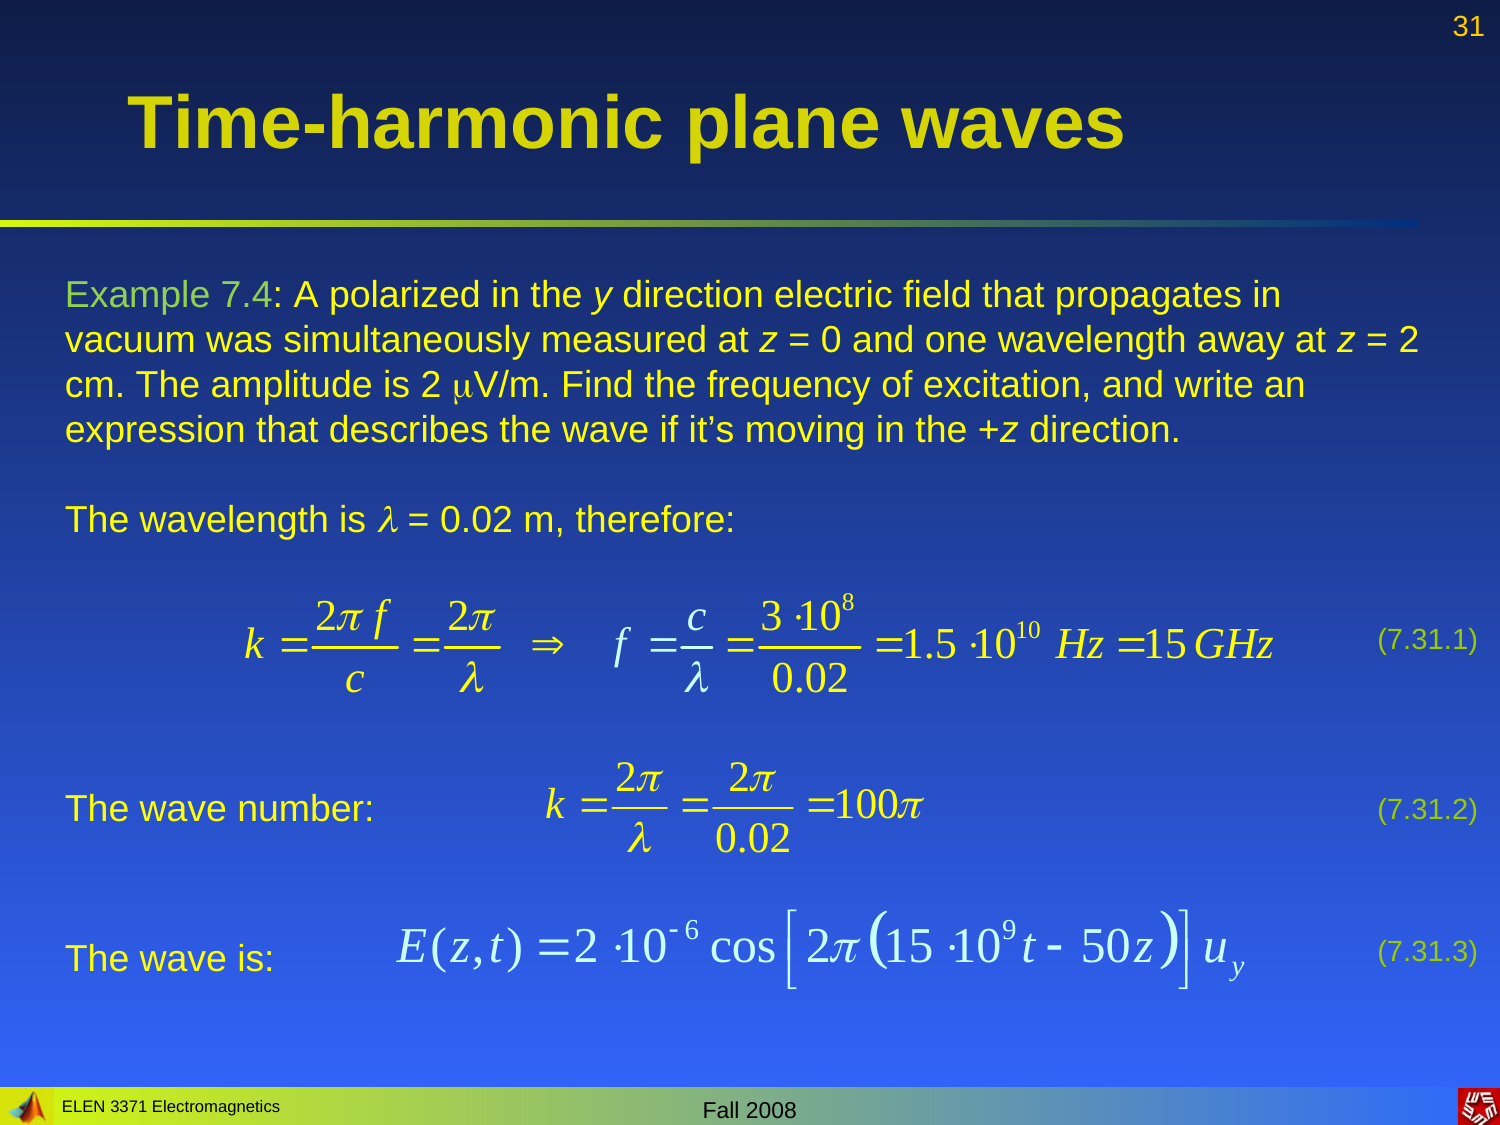

# Time-harmonic plane waves
Example 7.4: A polarized in the y direction electric field that propagates in vacuum was simultaneously measured at z = 0 and one wavelength away at z = 2 cm. The amplitude is 2 V/m. Find the frequency of excitation, and write an expression that describes the wave if it’s moving in the +z direction.
The wavelength is  = 0.02 m, therefore:
(7.31.1)
The wave number:
(7.31.2)
(7.31.3)
The wave is: